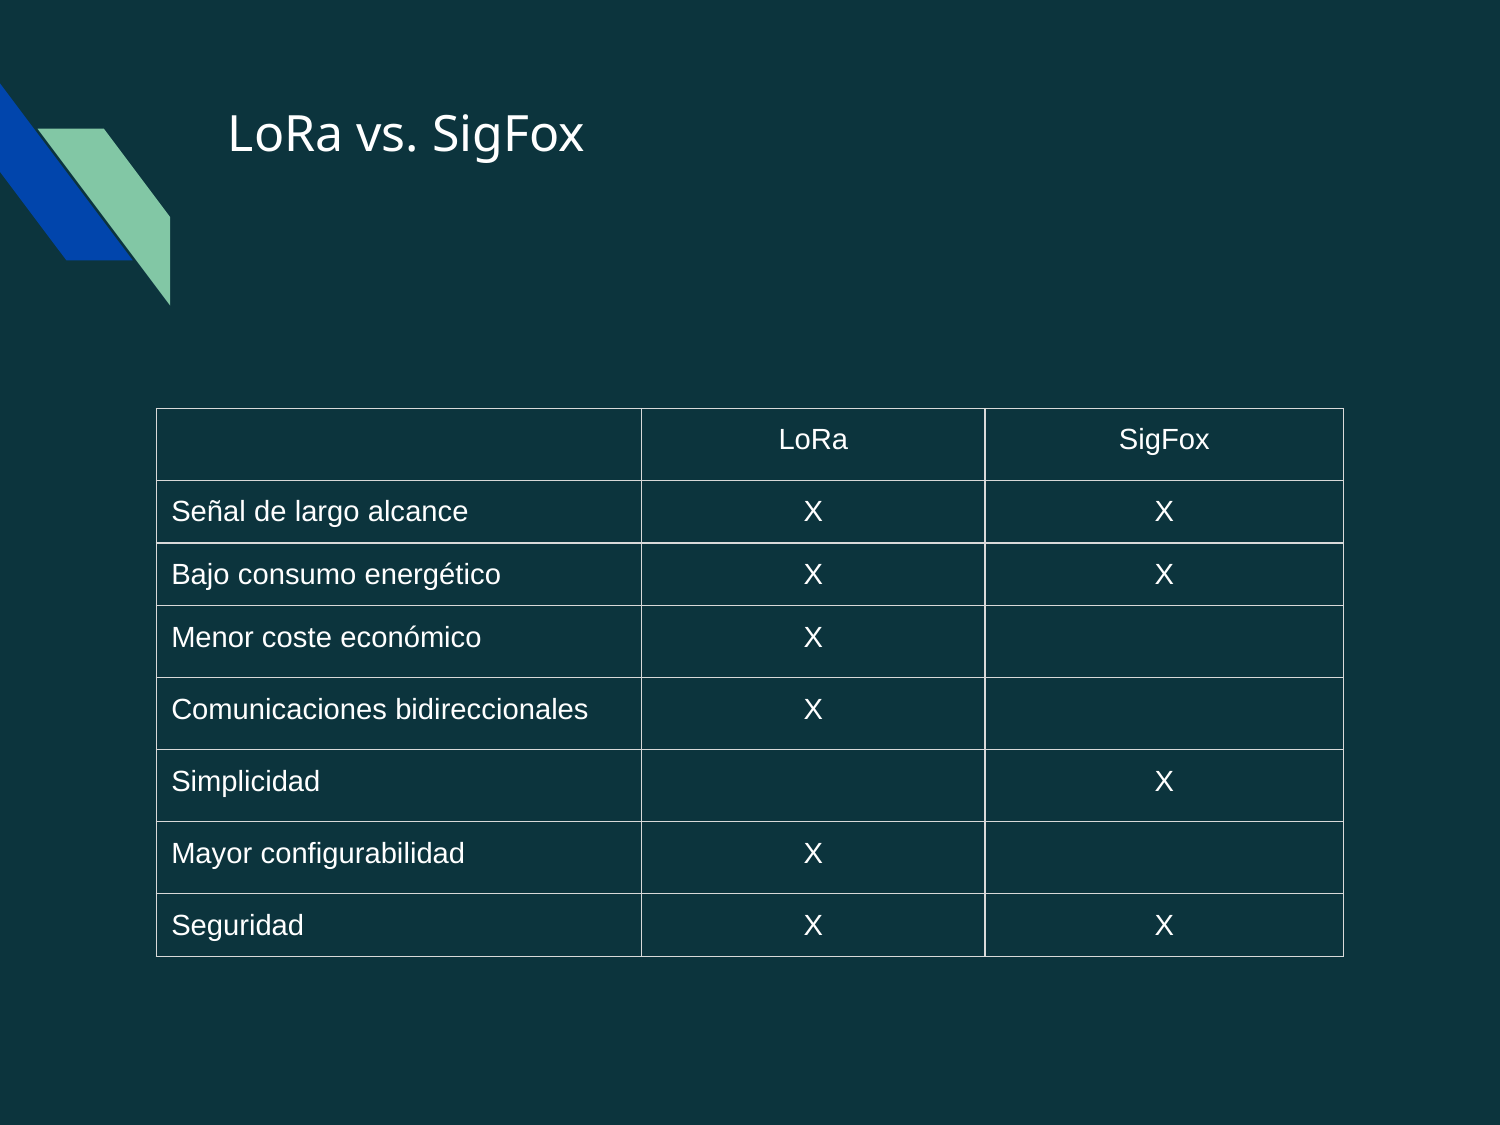

# LoRa vs. SigFox
| | LoRa | SigFox |
| --- | --- | --- |
| Señal de largo alcance | X | X |
| Bajo consumo energético | X | X |
| Menor coste económico | X | |
| Comunicaciones bidireccionales | X | |
| Simplicidad | | X |
| Mayor configurabilidad | X | |
| Seguridad | X | X |